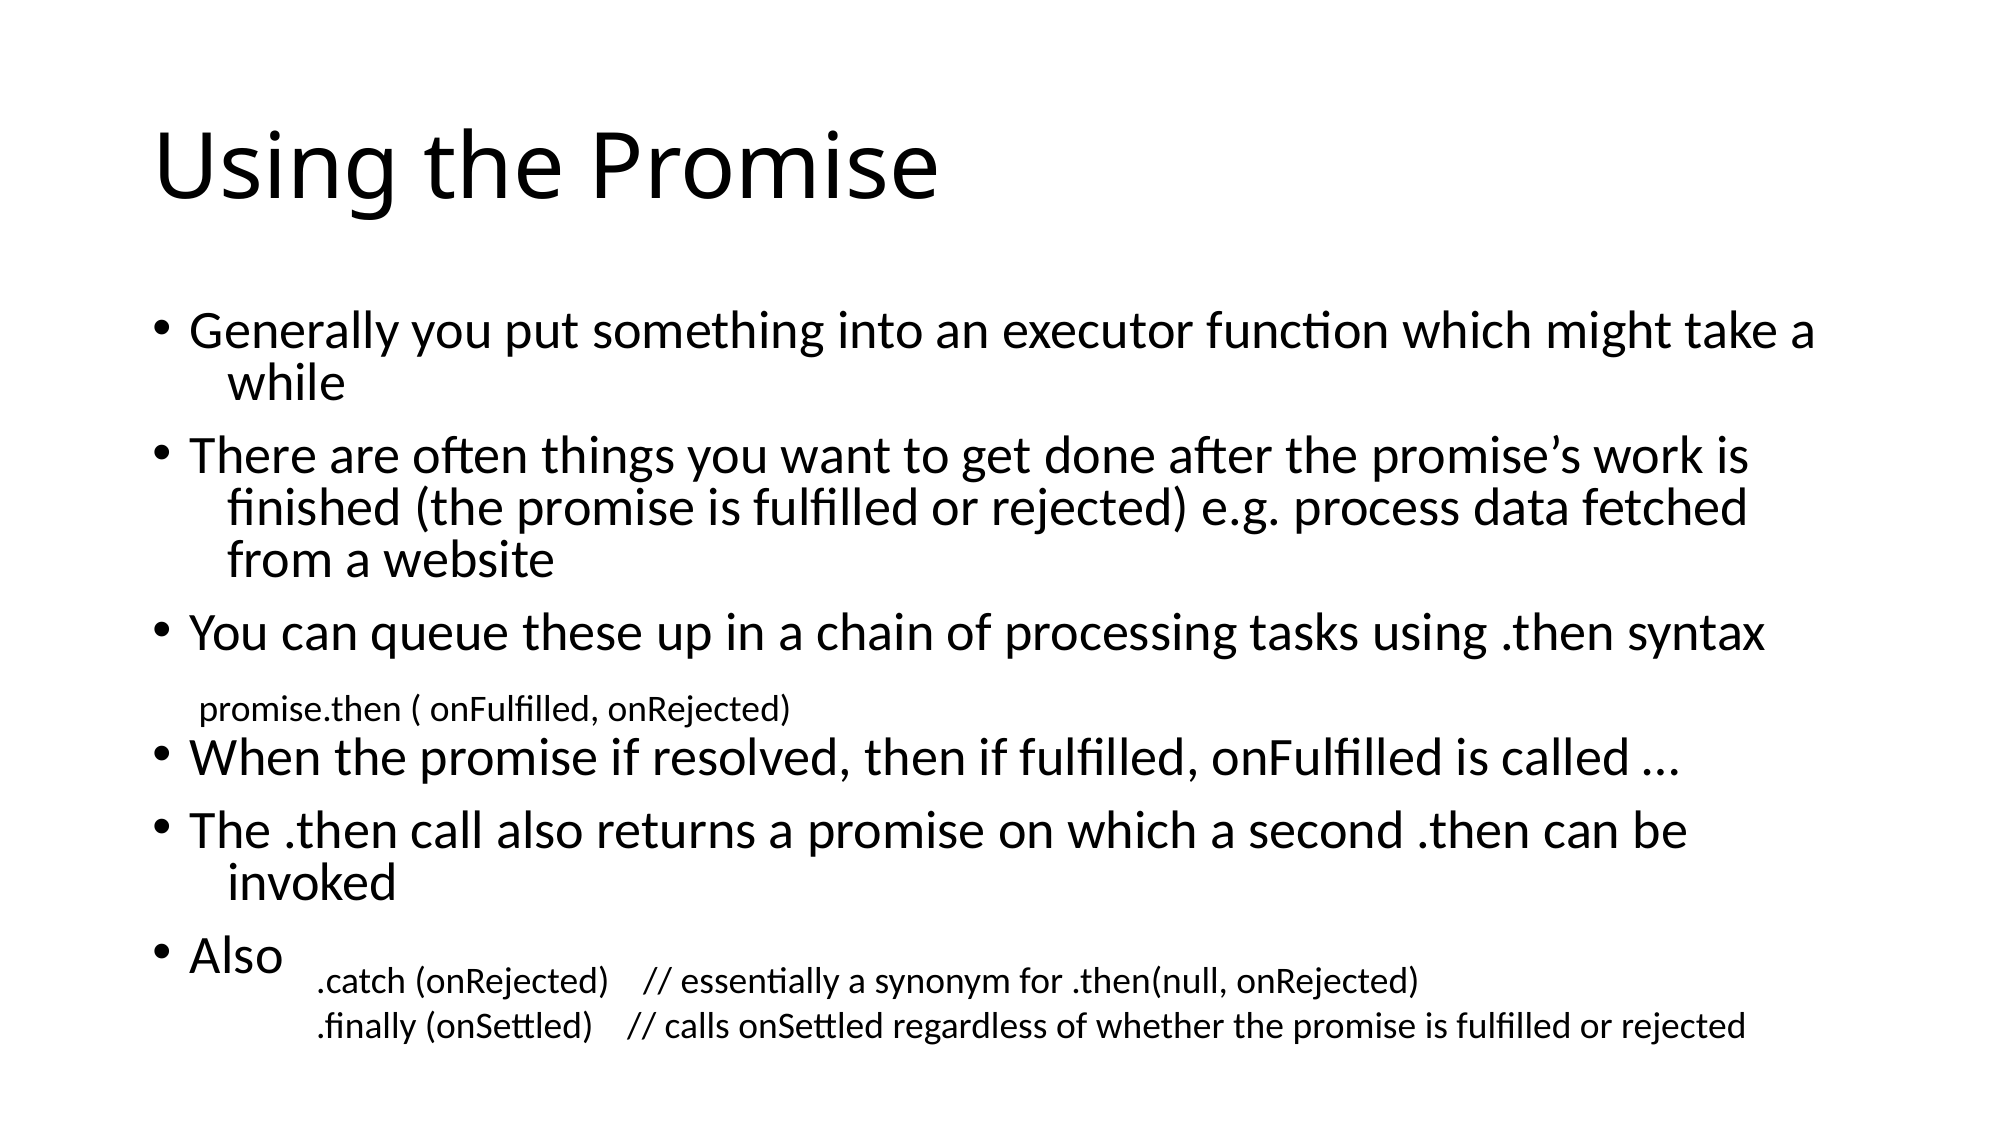

# Using the Promise
Generally you put something into an executor function which might take a while
There are often things you want to get done after the promise’s work is finished (the promise is fulfilled or rejected) e.g. process data fetched from a website
You can queue these up in a chain of processing tasks using .then syntax
When the promise if resolved, then if fulfilled, onFulfilled is called …
The .then call also returns a promise on which a second .then can be invoked
Also
promise.then ( onFulfilled, onRejected)
.catch (onRejected) // essentially a synonym for .then(null, onRejected)
.finally (onSettled) // calls onSettled regardless of whether the promise is fulfilled or rejected